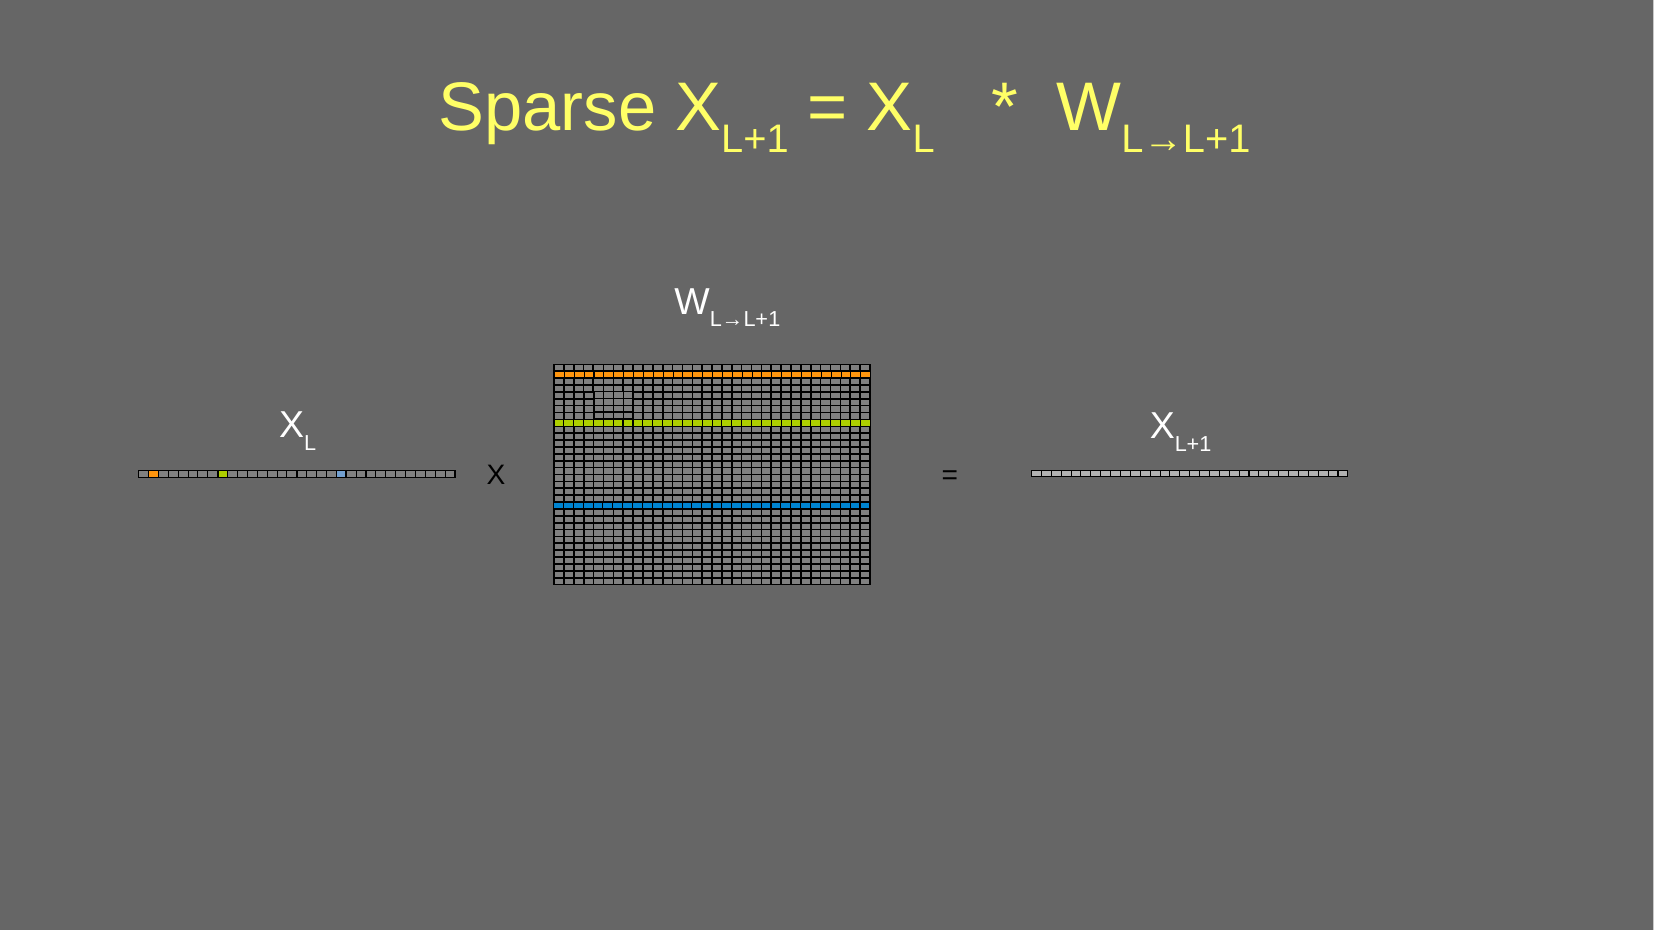

# Sparse XL+1 = XL * WL→L+1
WL→L+1
XL+1
XL
X
=